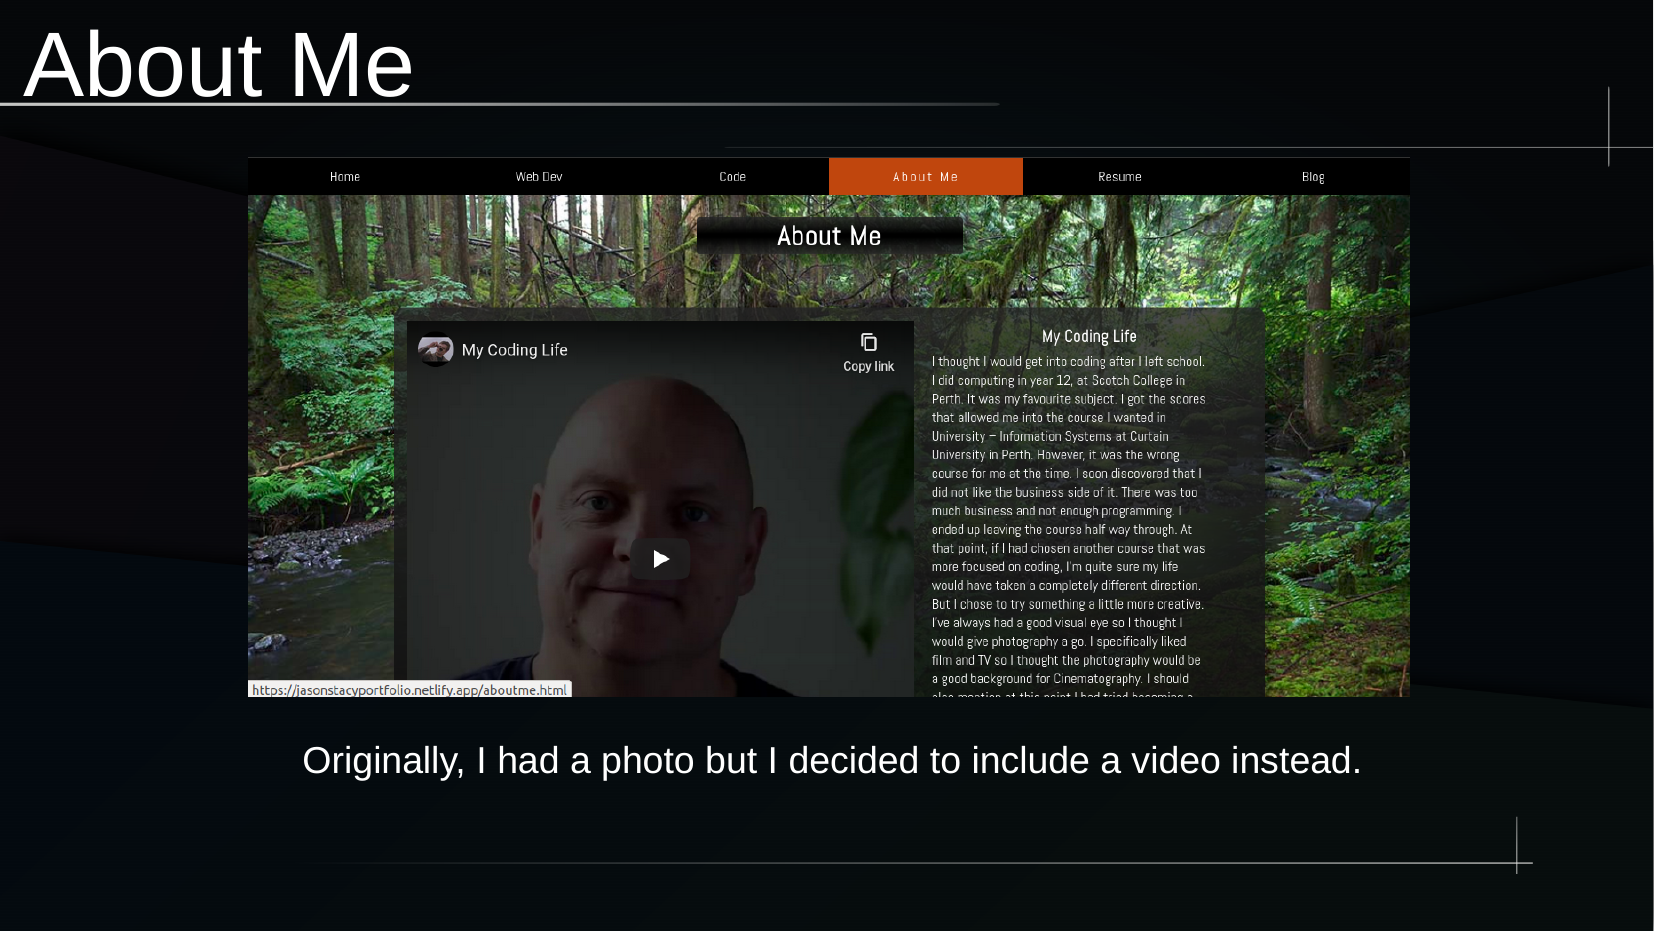

# About Me
Originally, I had a photo but I decided to include a video instead.